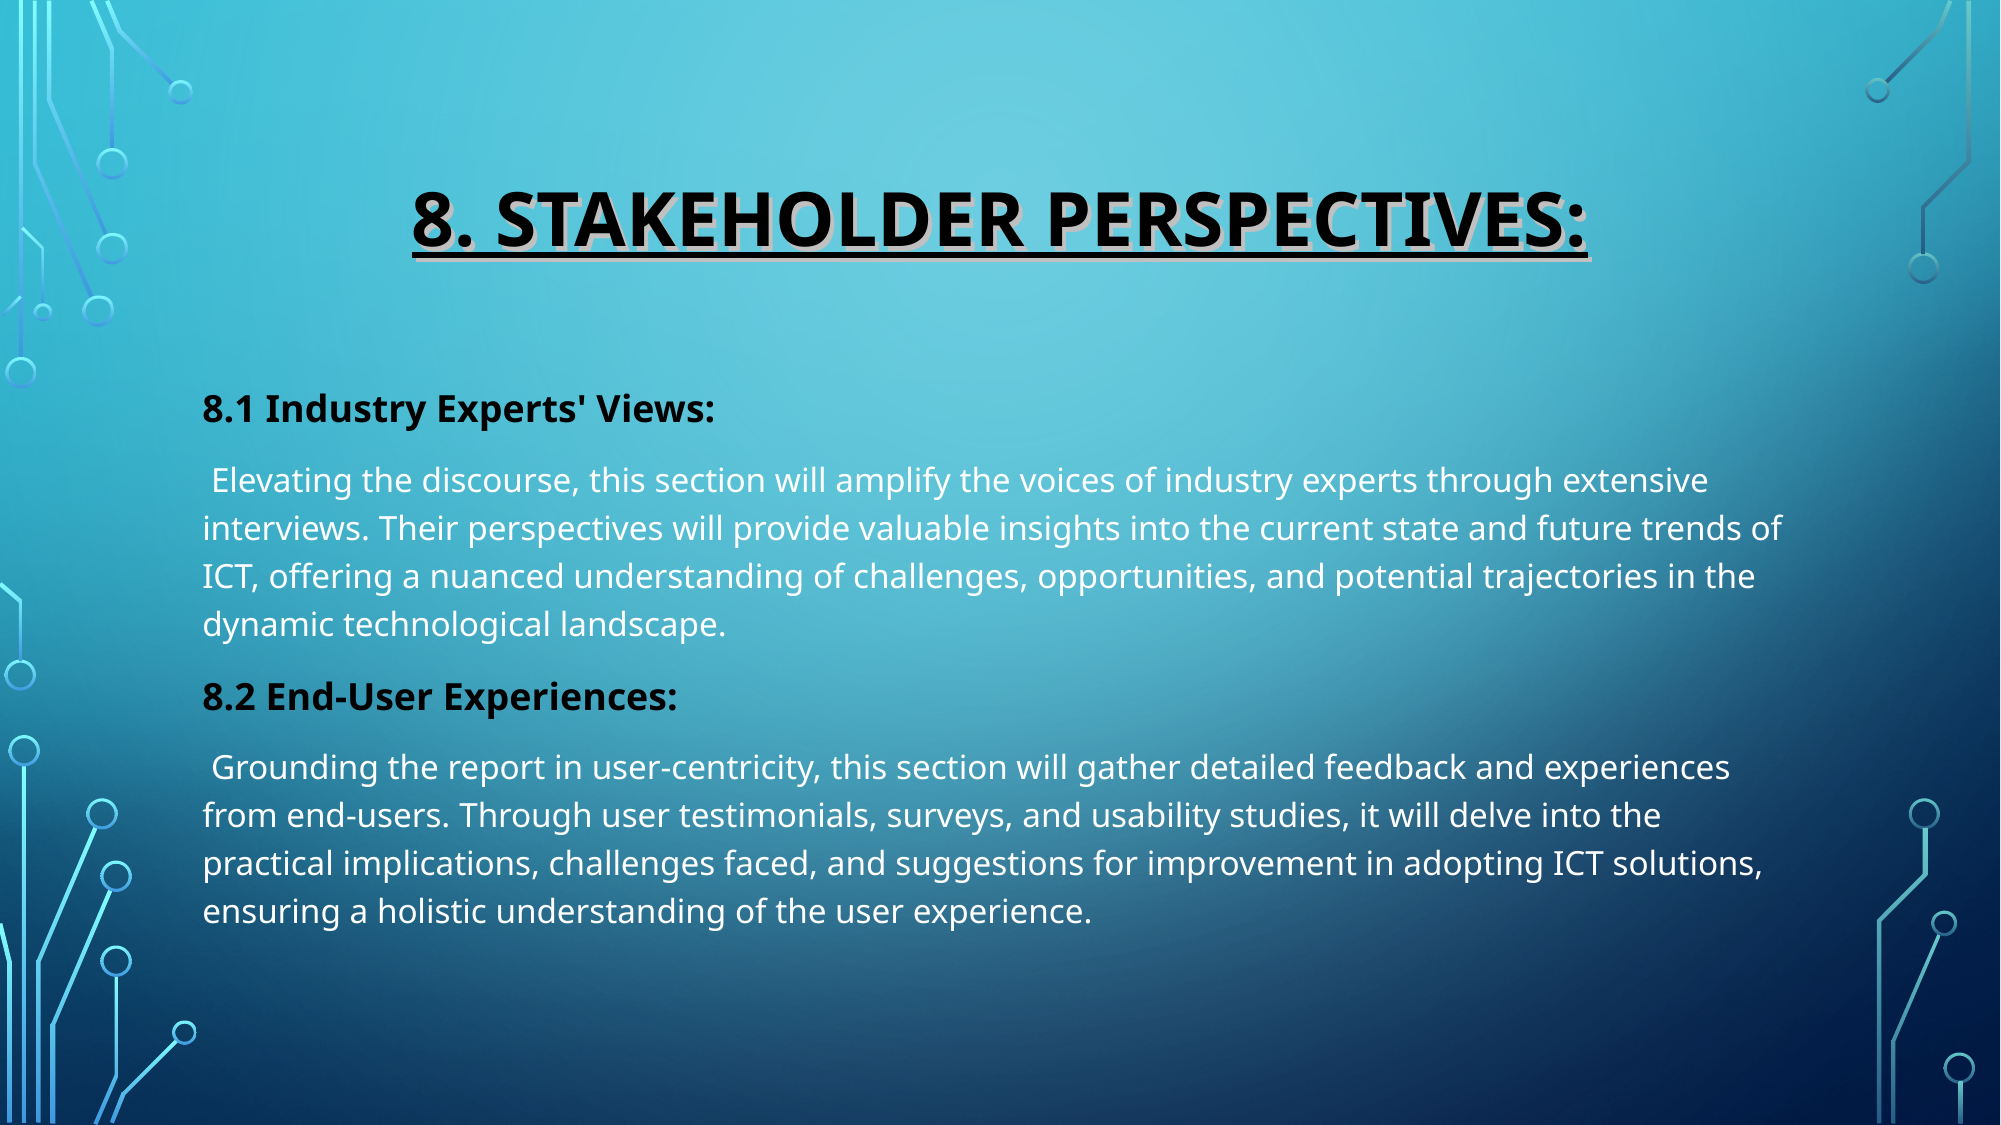

# 8. Stakeholder Perspectives:
8.1 Industry Experts' Views:
 Elevating the discourse, this section will amplify the voices of industry experts through extensive interviews. Their perspectives will provide valuable insights into the current state and future trends of ICT, offering a nuanced understanding of challenges, opportunities, and potential trajectories in the dynamic technological landscape.
8.2 End-User Experiences:
 Grounding the report in user-centricity, this section will gather detailed feedback and experiences from end-users. Through user testimonials, surveys, and usability studies, it will delve into the practical implications, challenges faced, and suggestions for improvement in adopting ICT solutions, ensuring a holistic understanding of the user experience.